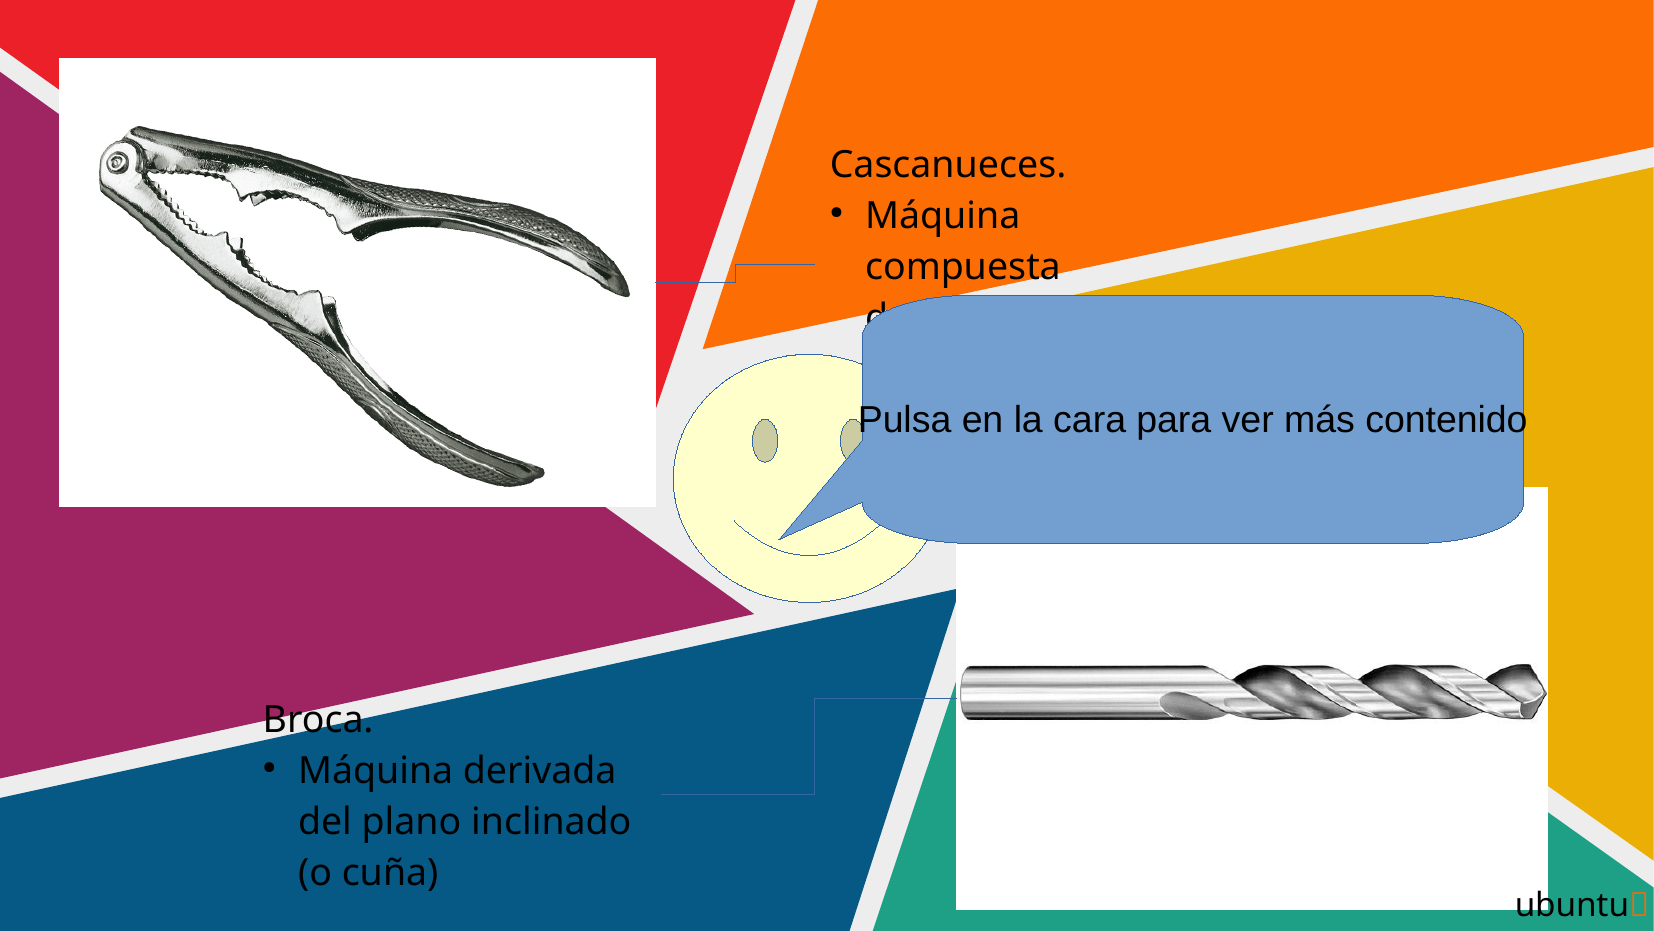

Cascanueces.
Máquina compuesta derivada de la palanca
Pulsa en la cara para ver más contenido
Broca.
Máquina derivada del plano inclinado (o cuña)
ubuntu